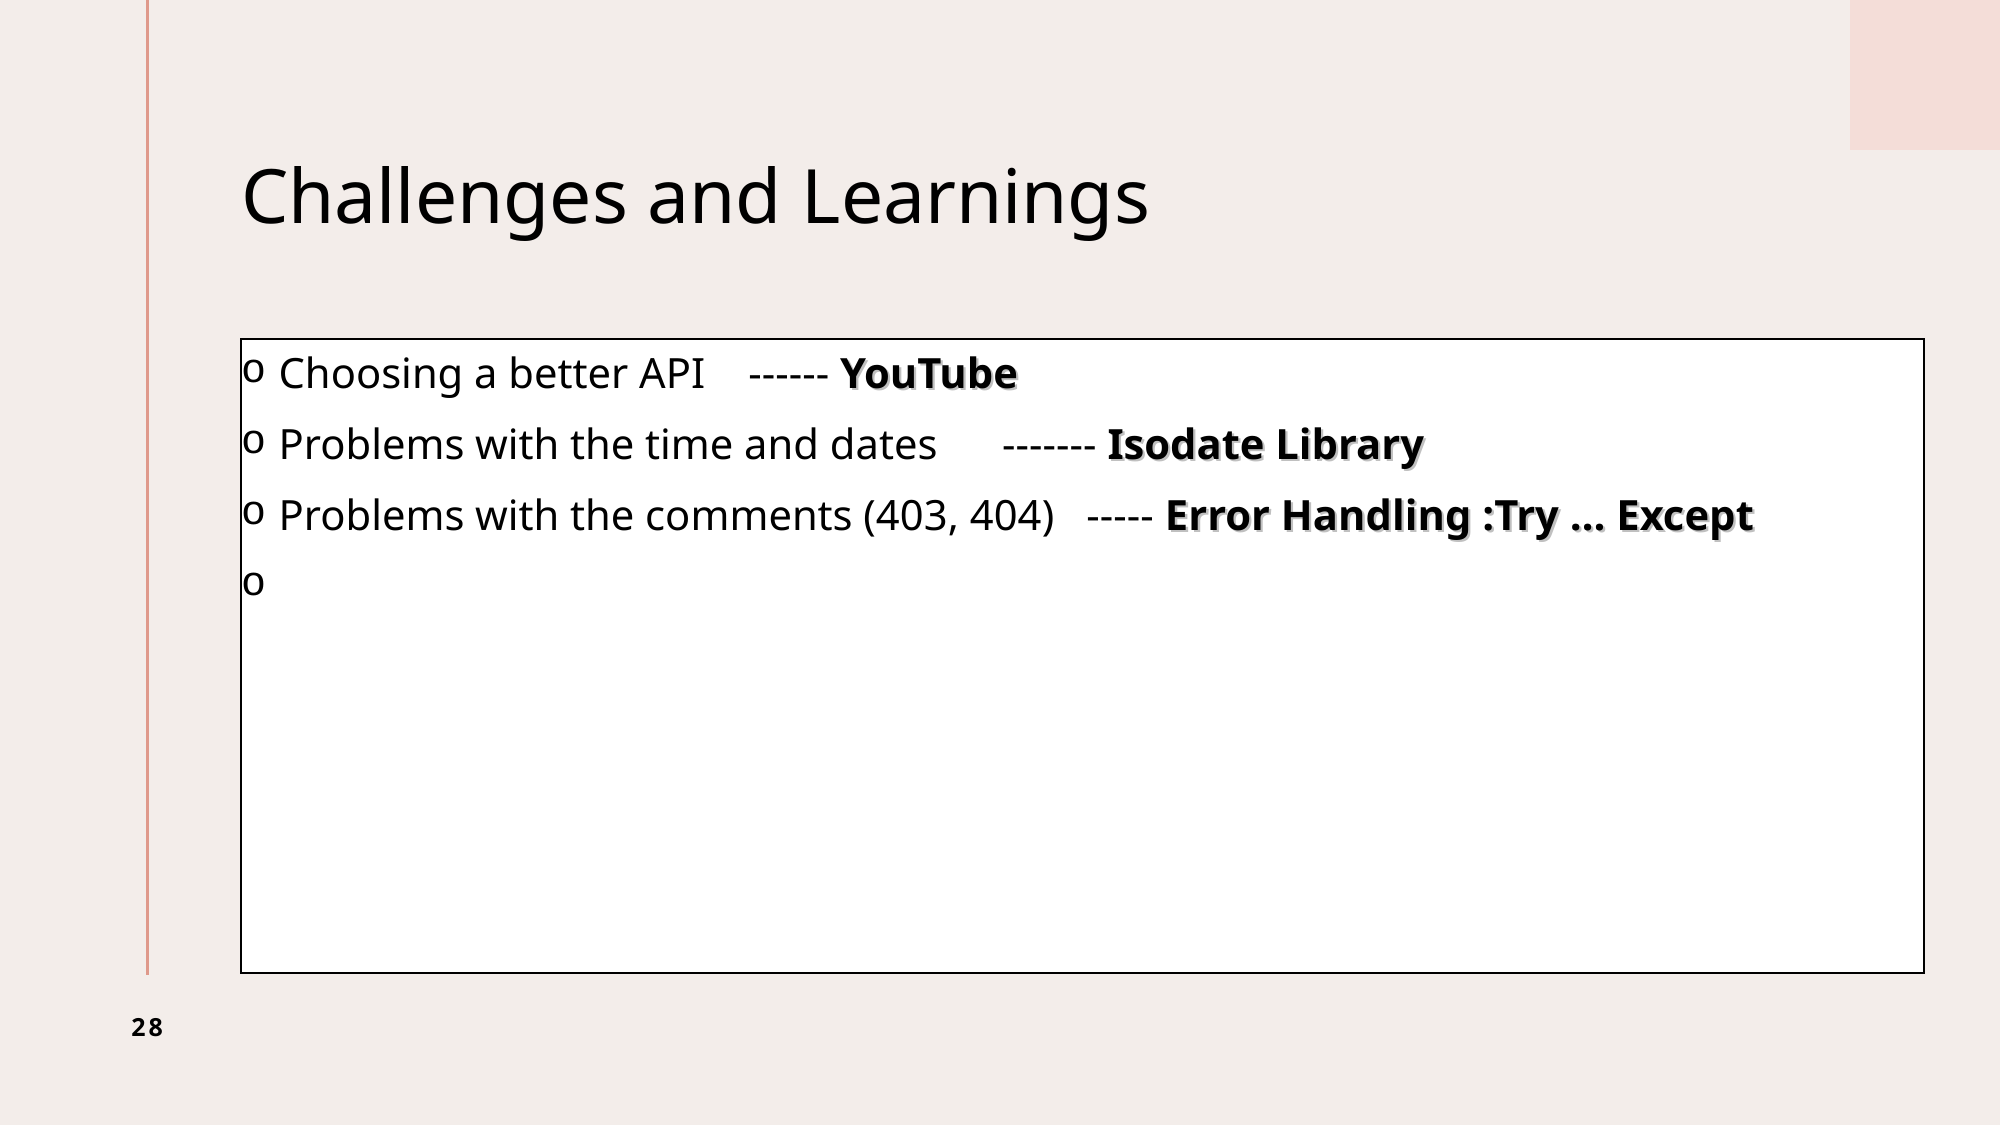

# Challenges and Learnings
Choosing a better API ------ YouTube
Problems with the time and dates ------- Isodate Library
Problems with the comments (403, 404) ----- Error Handling :Try … Except